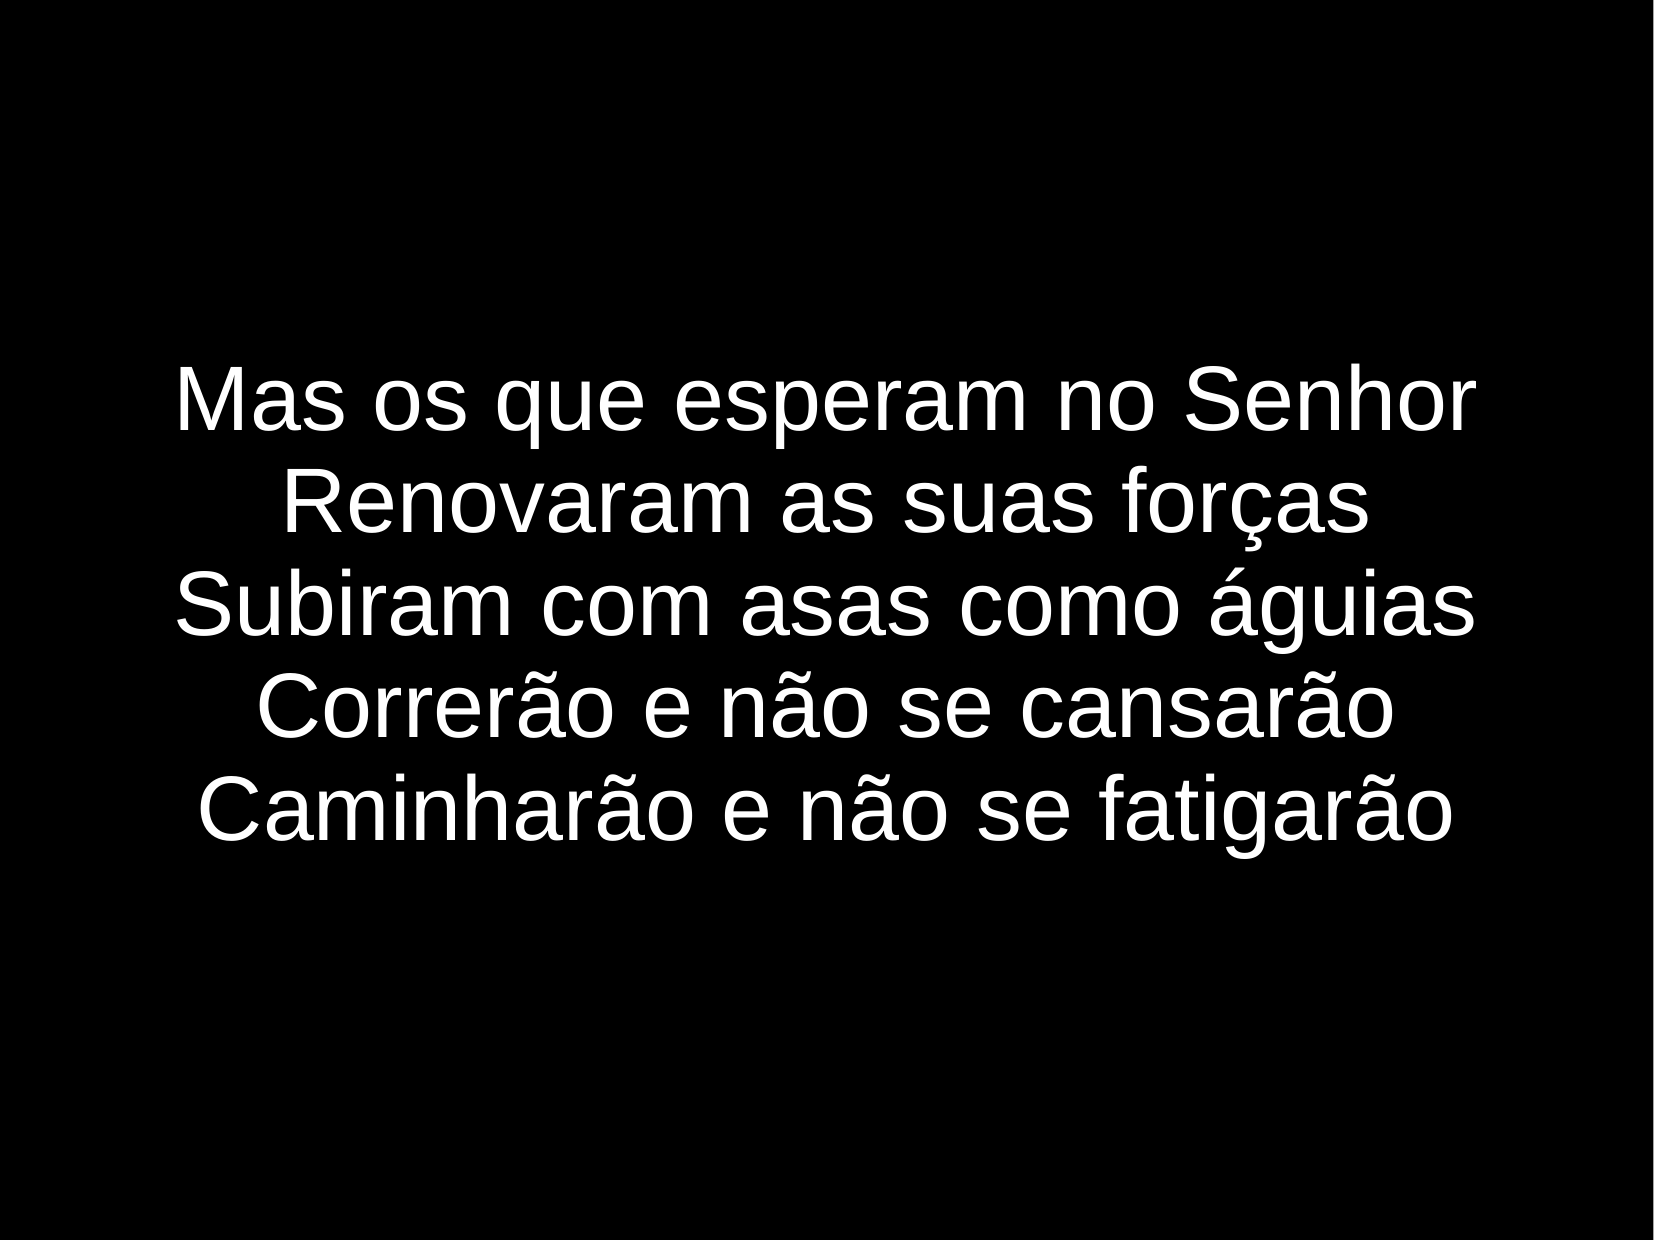

# Mas os que esperam no Senhor
Renovaram as suas forças
Subiram com asas como águias
Correrão e não se cansarão
Caminharão e não se fatigarão